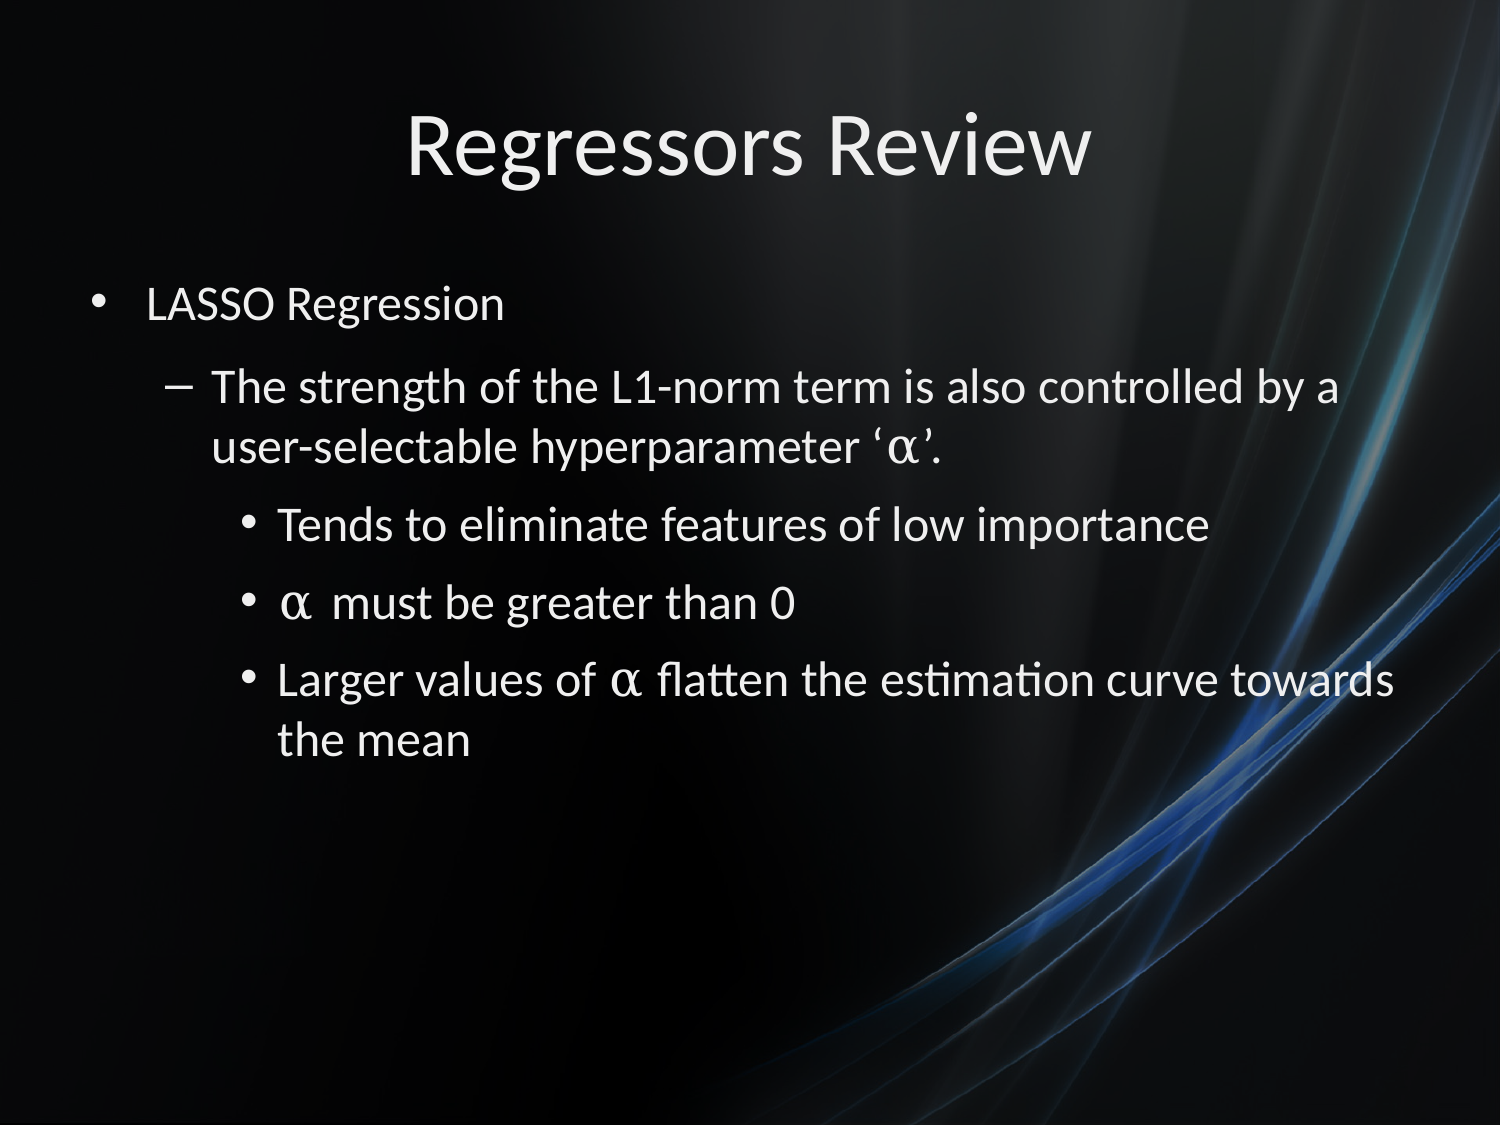

# Regressors Review
LASSO Regression
The strength of the L1-norm term is also controlled by a user-selectable hyperparameter ‘α’.
Tends to eliminate features of low importance
α must be greater than 0
Larger values of α flatten the estimation curve towards the mean